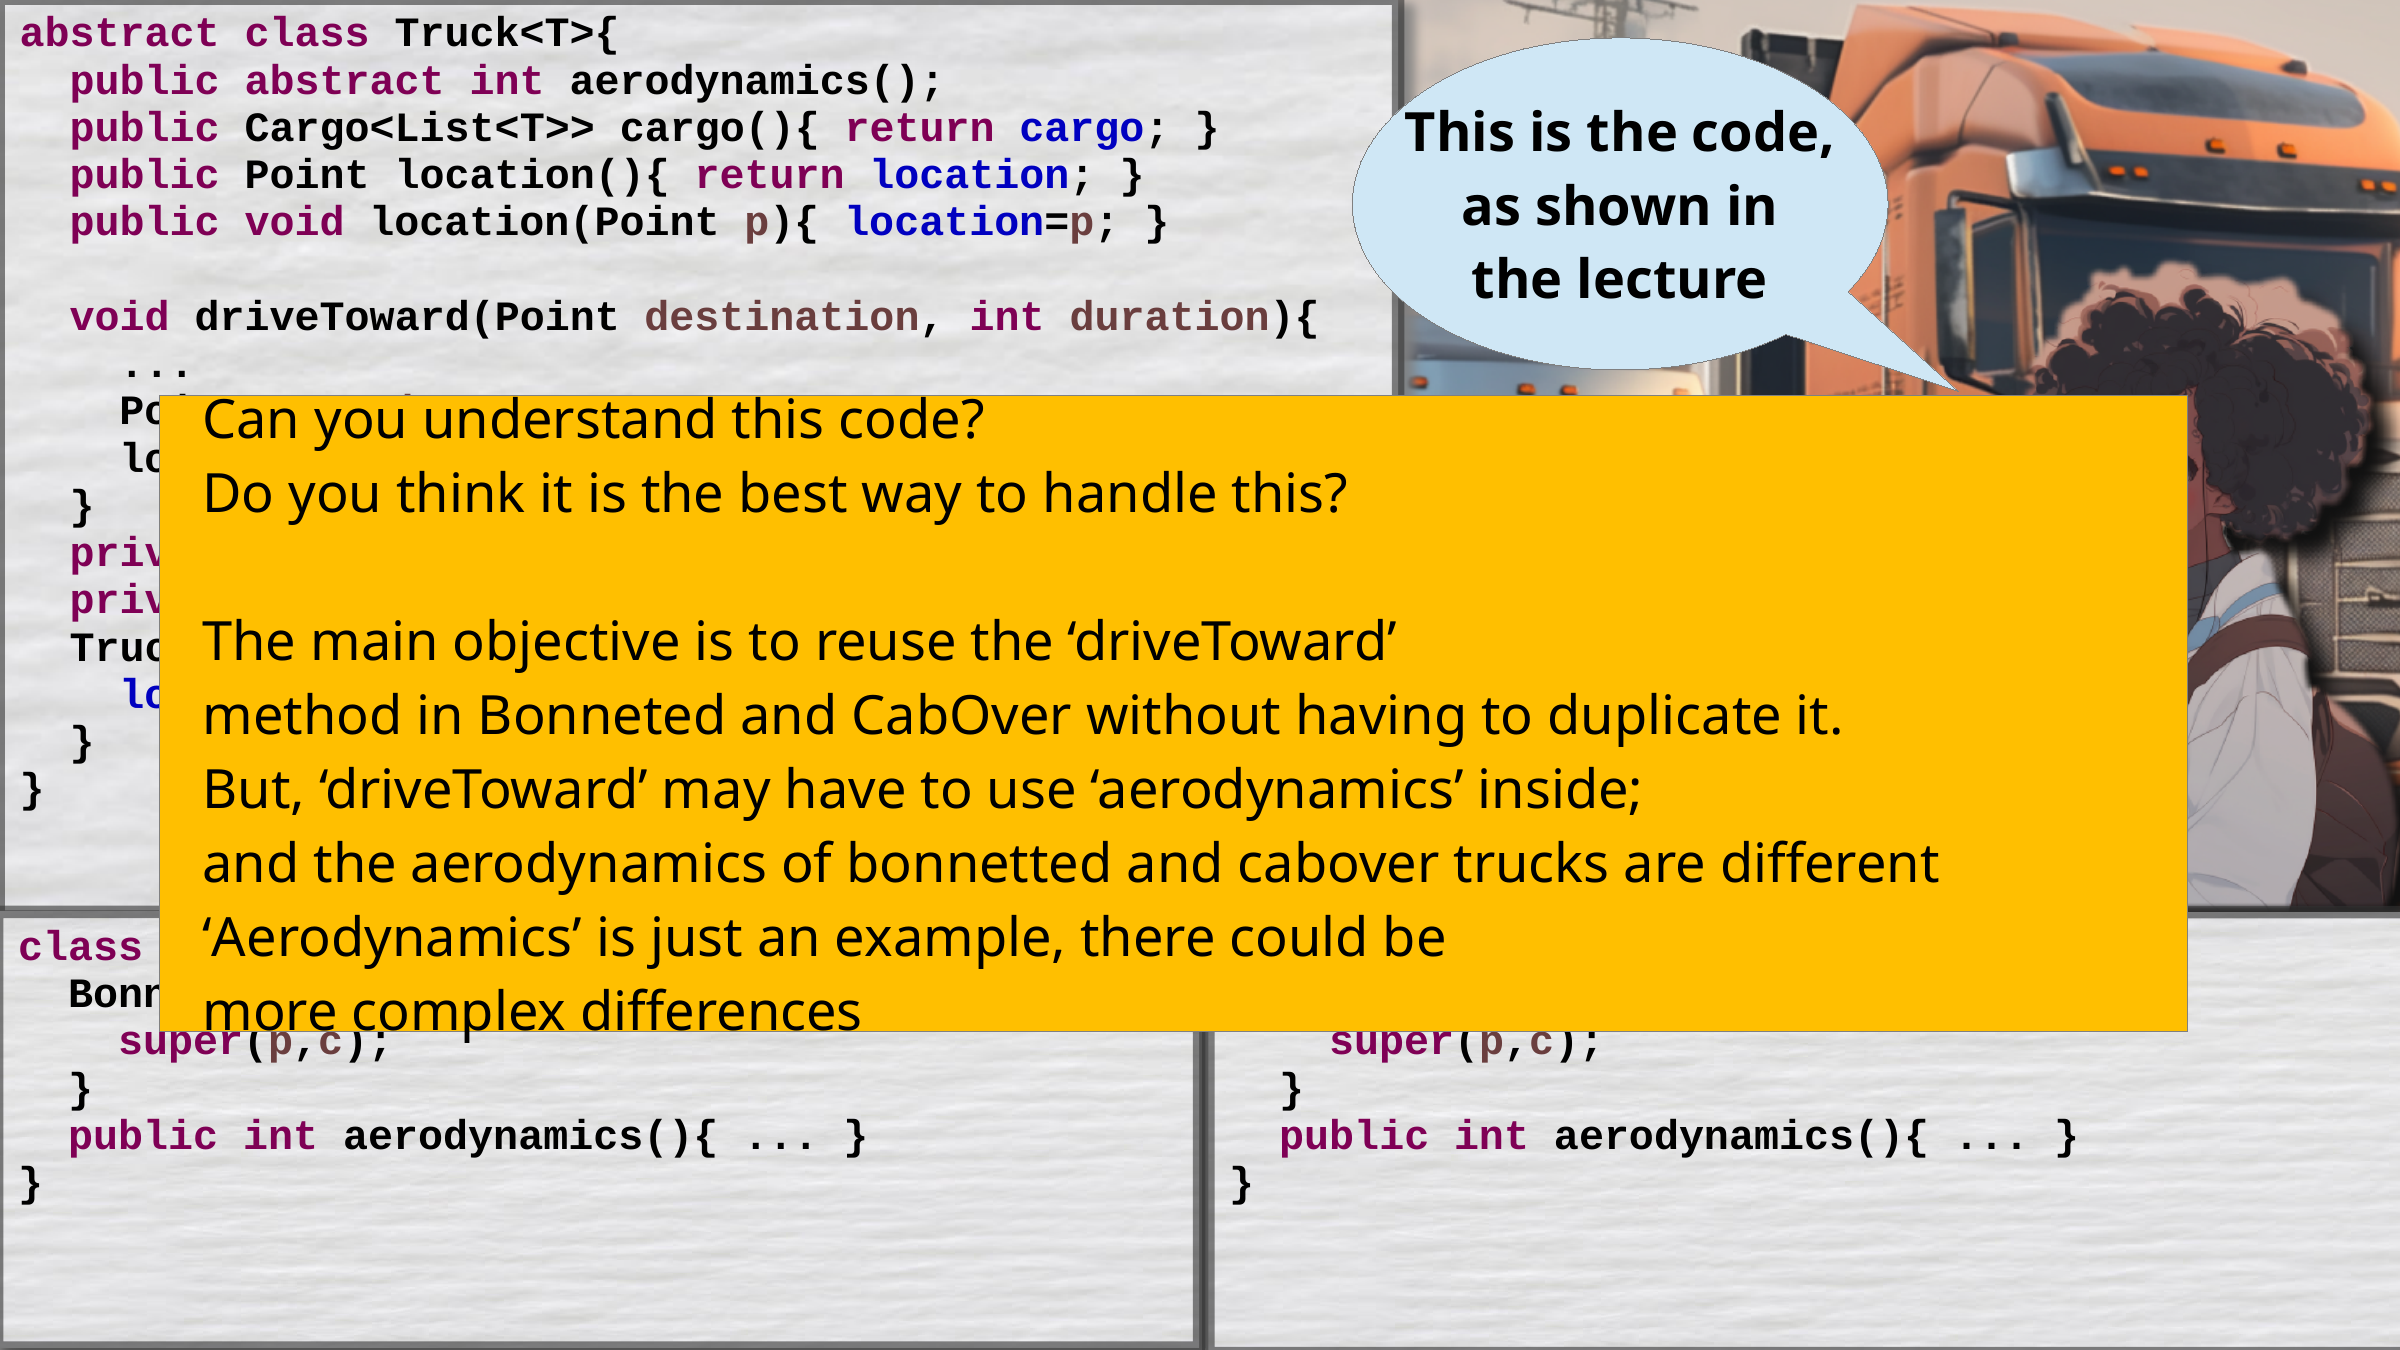

abstract class Truck<T>{
 public abstract int aerodynamics();
 public Cargo<List<T>> cargo(){ return cargo; }
 public Point location(){ return location; }
 public void location(Point p){ location=p; }
 void driveToward(Point destination, int duration){
 ...
 Point wayPoint=...;
 location(wayPoint);
 }
 private Cargo<List<T>> cargo;
 private Point location;
 Truck(Point p, Cargo<List<T>> c){
 location=p; cargo=c;
 }
}
This is the code,
as shown in
the lecture
 Can you understand this code?
 Do you think it is the best way to handle this?
 The main objective is to reuse the ‘driveToward’
 method in Bonneted and CabOver without having to duplicate it.
 But, ‘driveToward’ may have to use ‘aerodynamics’ inside;
 and the aerodynamics of bonnetted and cabover trucks are different
 ‘Aerodynamics’ is just an example, there could be
 more complex differences
class Bonneted<T> extends Truck<T>{
 Bonneted(Point p, Cargo<List<T>> c){
 super(p,c);
 }
 public int aerodynamics(){ ... }
}
class CabOver<T> extends Truck<T>{
 CabOver(Point p, Cargo<List<T>> c){
 super(p,c);
 }
 public int aerodynamics(){ ... }
}